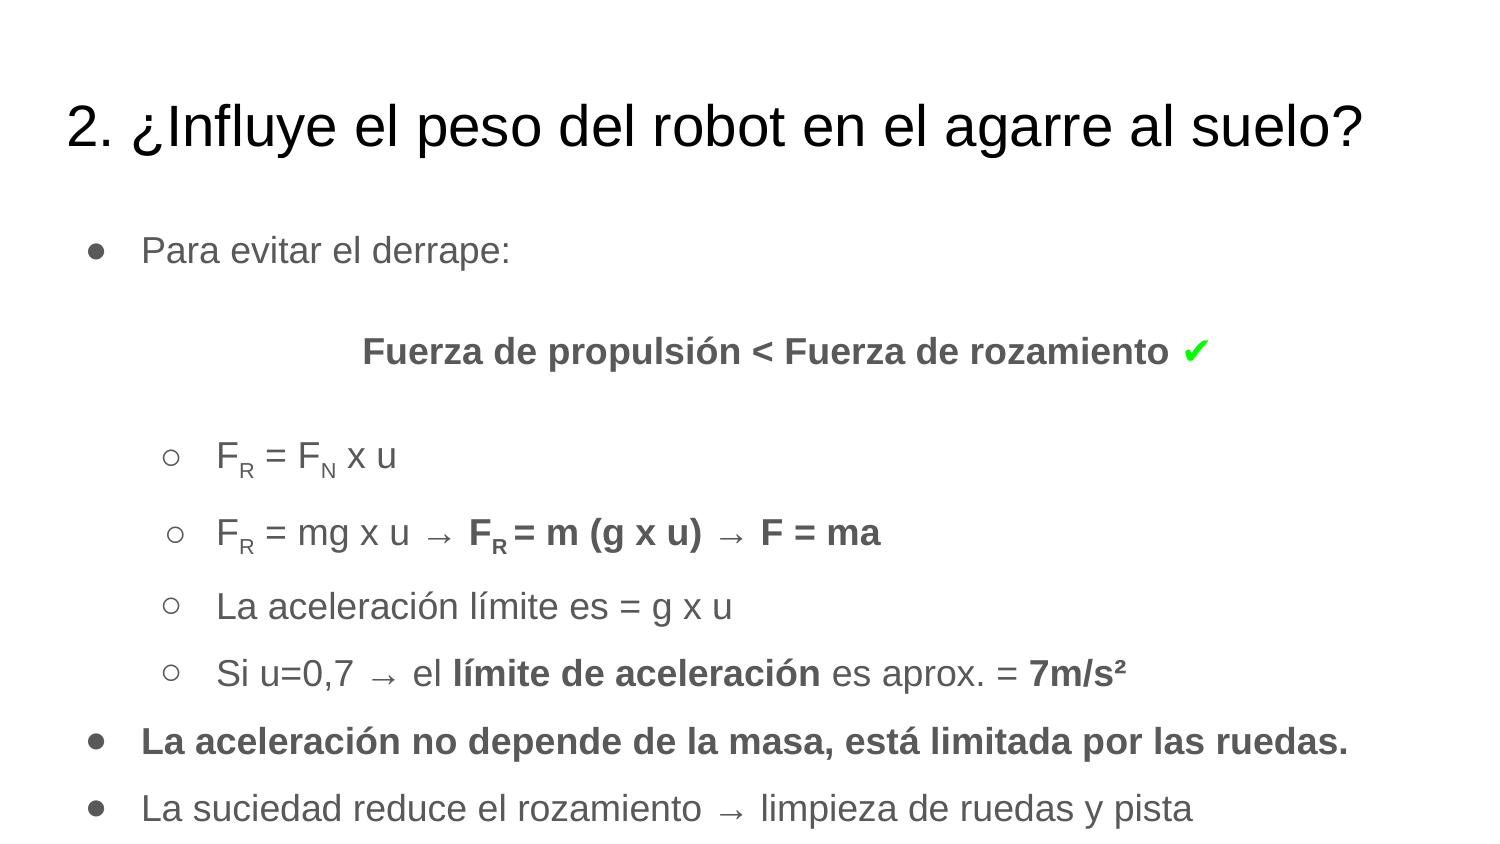

# 2. ¿Influye el peso del robot en el agarre al suelo?
Para evitar el derrape:
Fuerza de propulsión < Fuerza de rozamiento ✔
FR = FN x u
FR = mg x u → FR = m (g x u) → F = ma
La aceleración límite es = g x u
Si u=0,7 → el límite de aceleración es aprox. = 7m/s²
La aceleración no depende de la masa, está limitada por las ruedas.
La suciedad reduce el rozamiento → limpieza de ruedas y pista